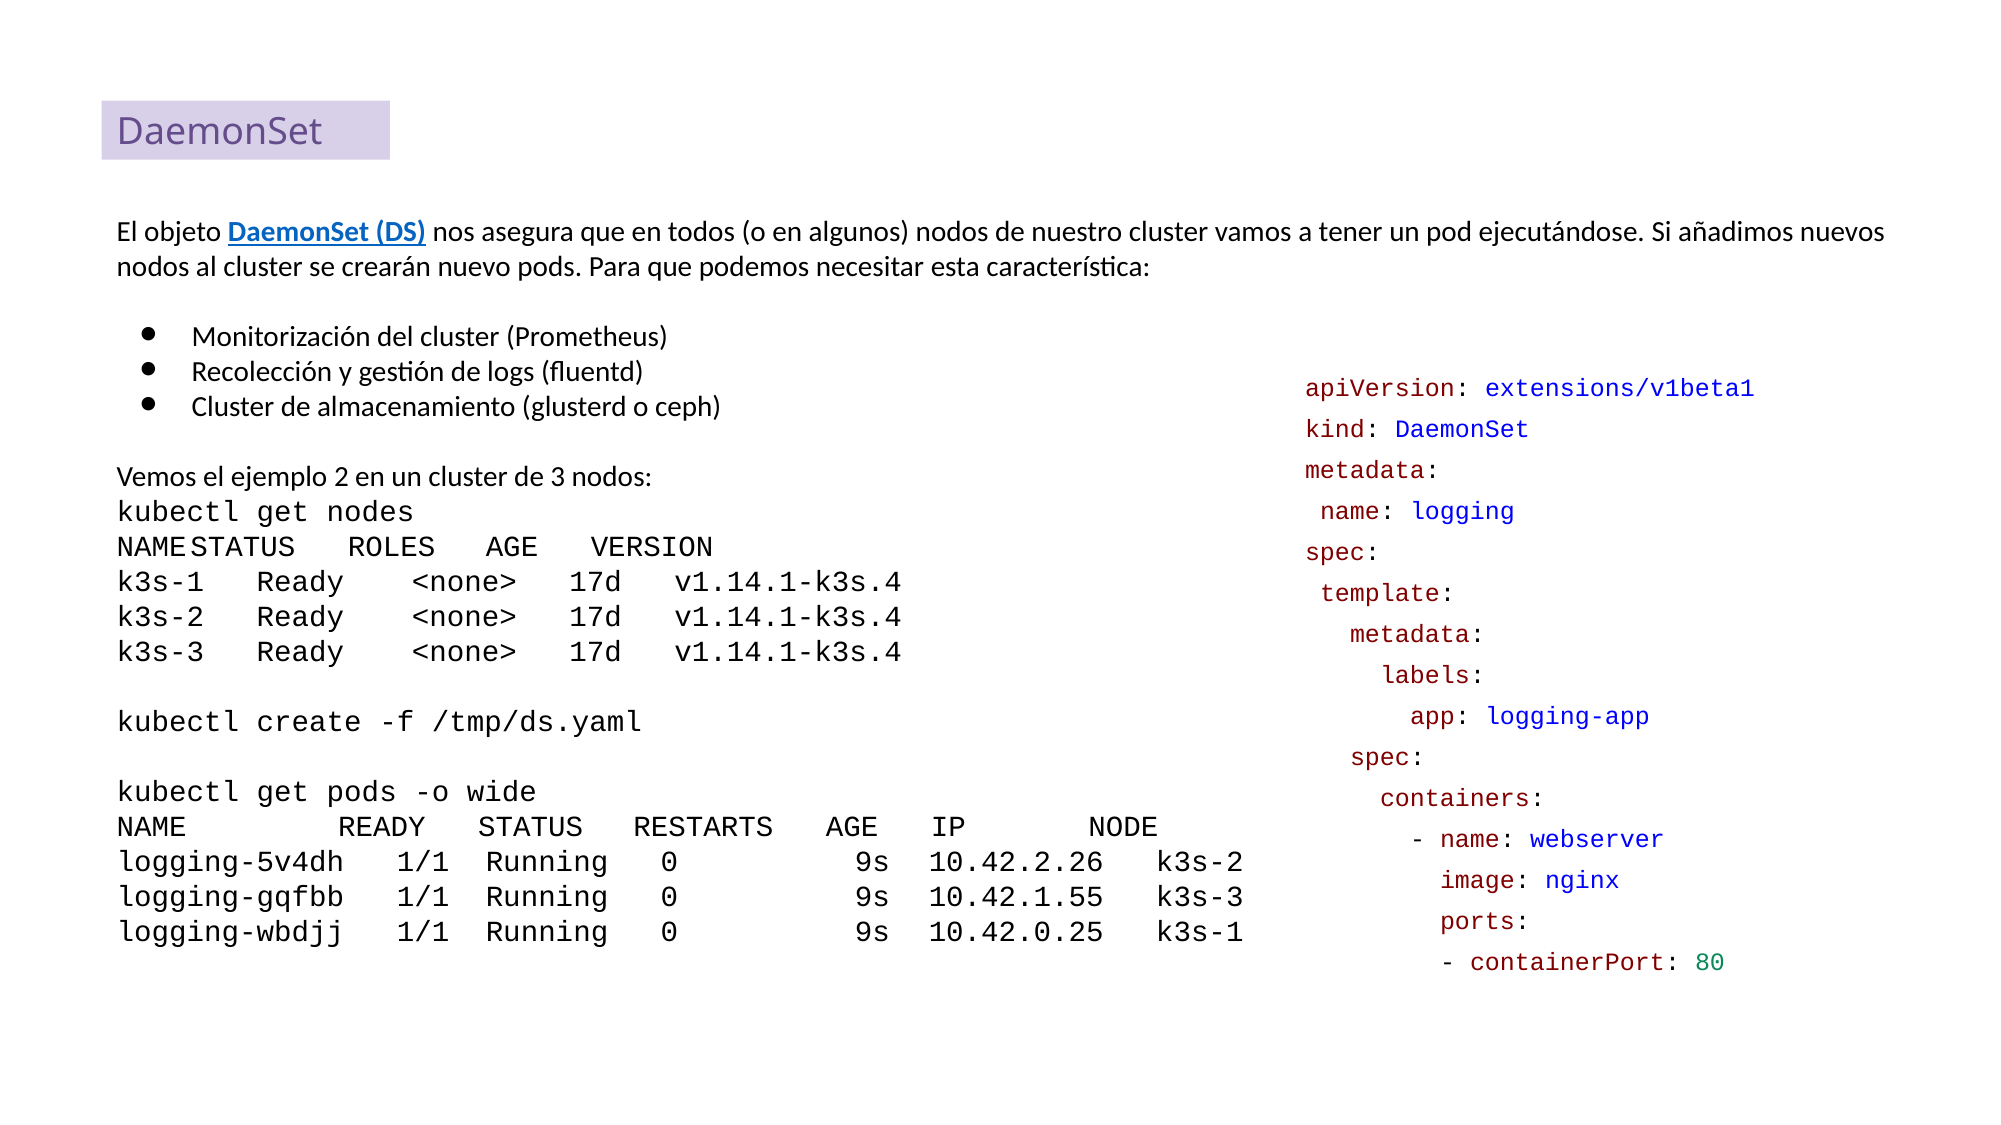

DaemonSet
El objeto DaemonSet (DS) nos asegura que en todos (o en algunos) nodos de nuestro cluster vamos a tener un pod ejecutándose. Si añadimos nuevos nodos al cluster se crearán nuevo pods. Para que podemos necesitar esta característica:
Monitorización del cluster (Prometheus)
Recolección y gestión de logs (fluentd)
Cluster de almacenamiento (glusterd o ceph)
Vemos el ejemplo 2 en un cluster de 3 nodos:
kubectl get nodes
NAME	STATUS ROLES	AGE VERSION
k3s-1 Ready	<none> 17d v1.14.1-k3s.4
k3s-2 Ready	<none> 17d v1.14.1-k3s.4
k3s-3 Ready	<none> 17d v1.14.1-k3s.4
kubectl create -f /tmp/ds.yaml
kubectl get pods -o wide
NAME 	READY STATUS	RESTARTS AGE IP NODE
logging-5v4dh 1/1 	Running 0 	9s	10.42.2.26 k3s-2
logging-gqfbb 1/1 	Running 0 	9s	10.42.1.55 k3s-3
logging-wbdjj 1/1 	Running 0 	9s	10.42.0.25 k3s-1
apiVersion: extensions/v1beta1
kind: DaemonSet
metadata:
 name: logging
spec:
 template:
 metadata:
 labels:
 app: logging-app
 spec:
 containers:
 - name: webserver
 image: nginx
 ports:
 - containerPort: 80